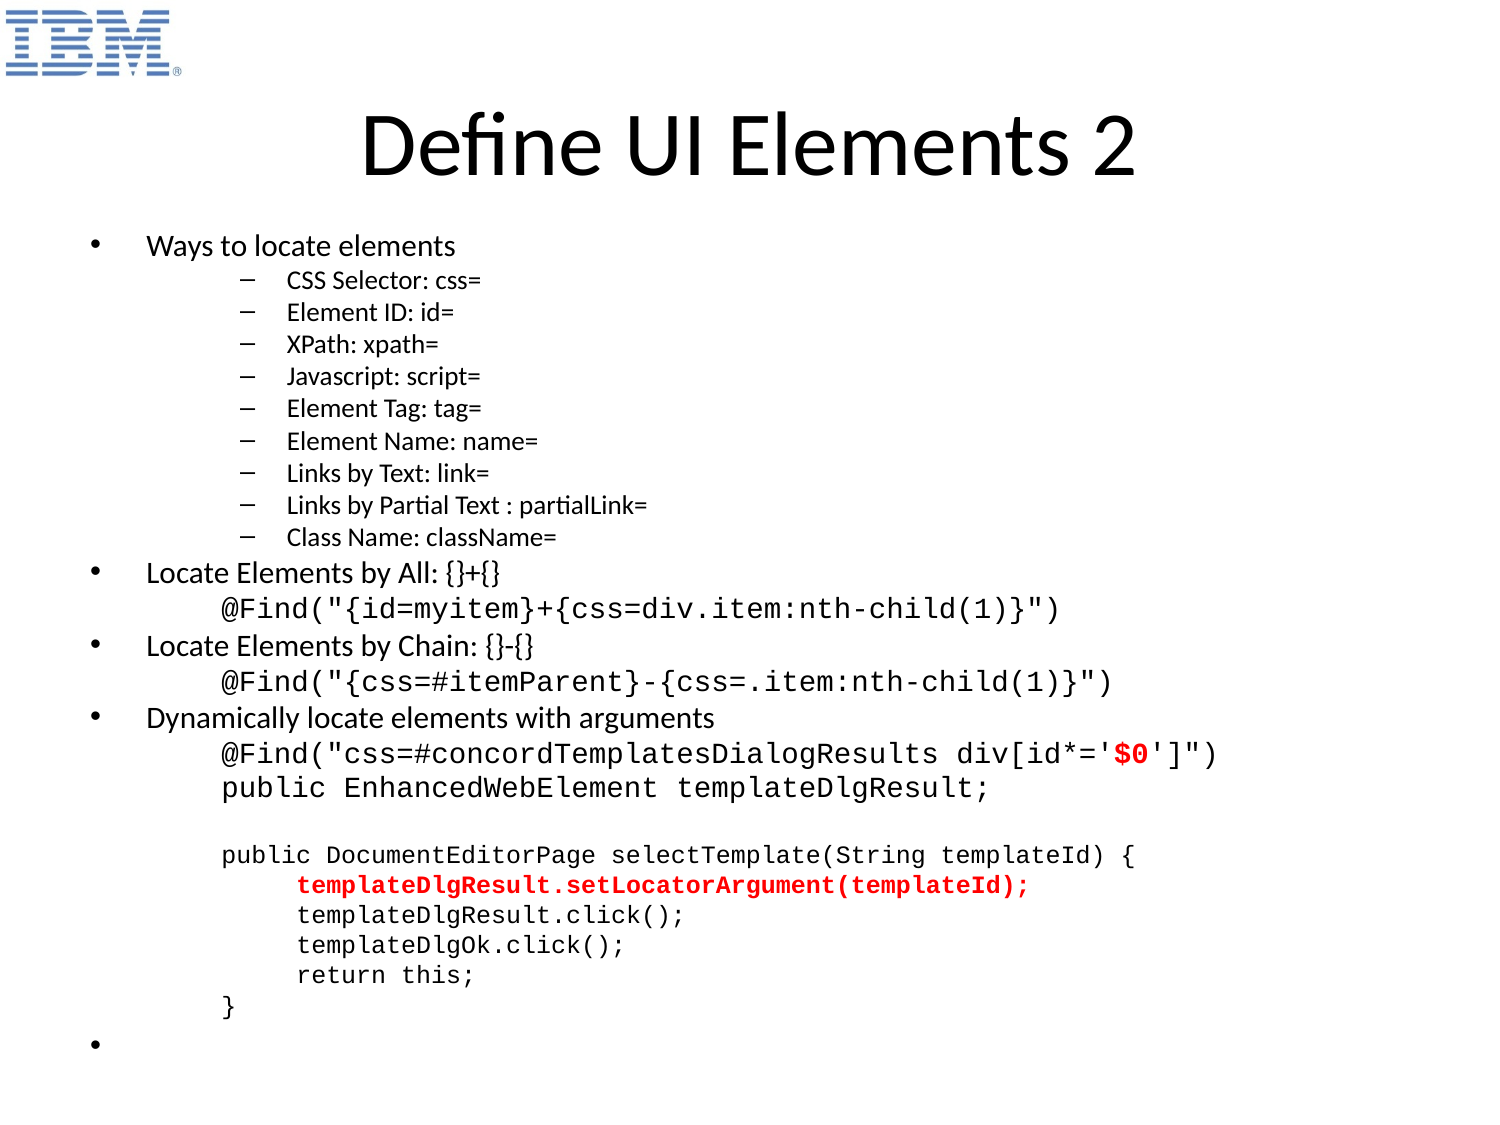

# Define UI Elements 2
Ways to locate elements
CSS Selector: css=
Element ID: id=
XPath: xpath=
Javascript: script=
Element Tag: tag=
Element Name: name=
Links by Text: link=
Links by Partial Text : partialLink=
Class Name: className=
Locate Elements by All: {}+{}
@Find("{id=myitem}+{css=div.item:nth-child(1)}")
Locate Elements by Chain: {}-{}
@Find("{css=#itemParent}-{css=.item:nth-child(1)}")
Dynamically locate elements with arguments
@Find("css=#concordTemplatesDialogResults div[id*='$0']")
public EnhancedWebElement templateDlgResult;
public DocumentEditorPage selectTemplate(String templateId) {
	templateDlgResult.setLocatorArgument(templateId);
	templateDlgResult.click();
	templateDlgOk.click();
	return this;
}